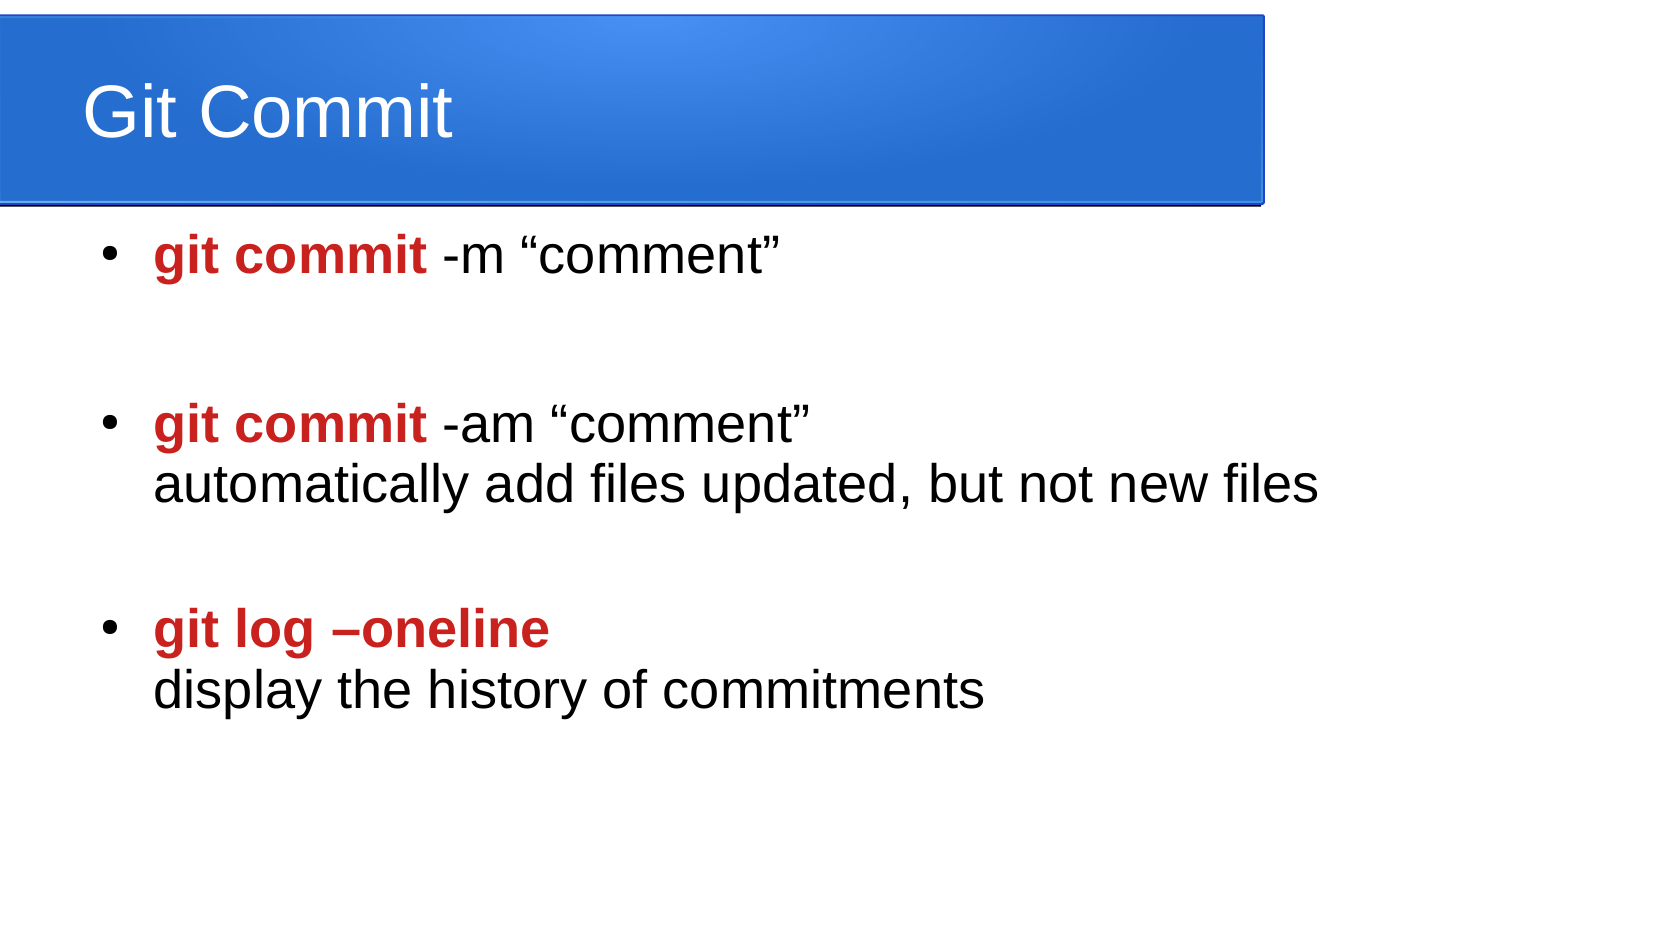

# Git Commit
git commit -m “comment”
git commit -am “comment”
automatically add files updated, but not new files
git log –oneline
display the history of commitments